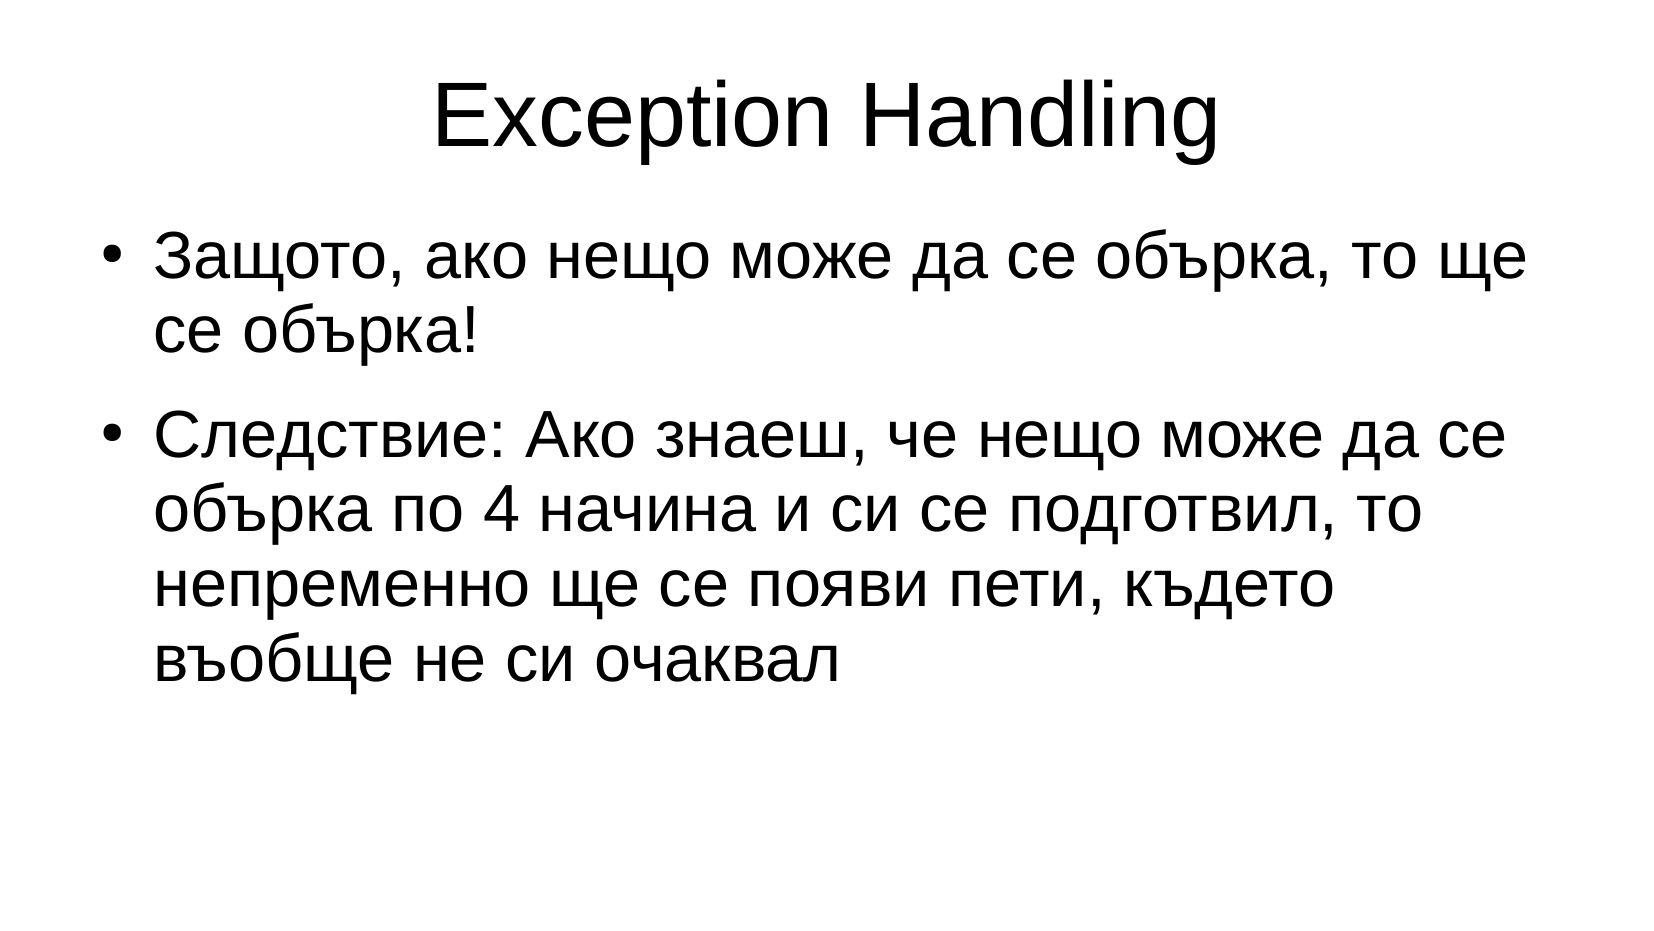

# Exception Handling
Защото, ако нещо може да се обърка, то ще се обърка!
Следствие: Ако знаеш, че нещо може да се обърка по 4 начина и си се подготвил, то непременно ще се появи пети, където въобще не си очаквал